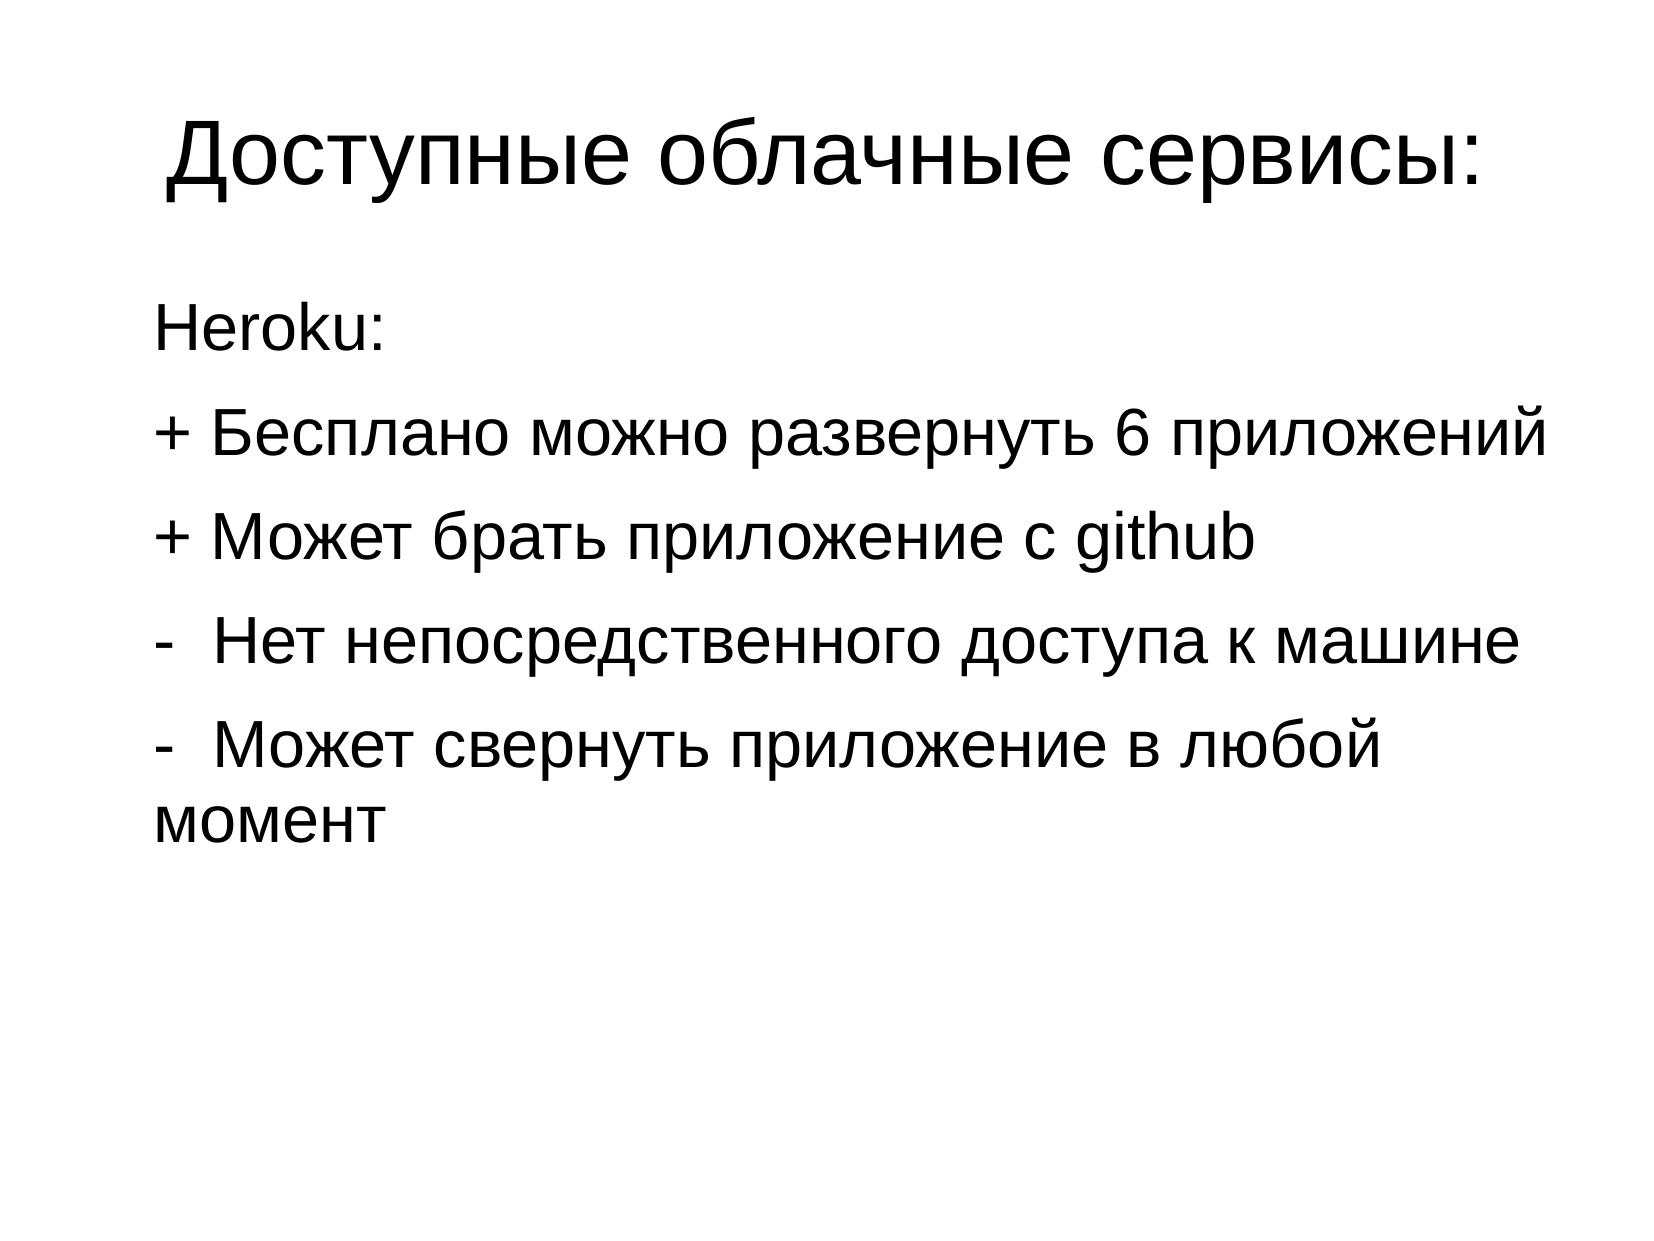

# Доступные облачные сервисы:
Heroku:
+ Бесплано можно развернуть 6 приложений
+ Может брать приложение с github
- Нет непосредственного доступа к машине
- Может свернуть приложение в любой момент